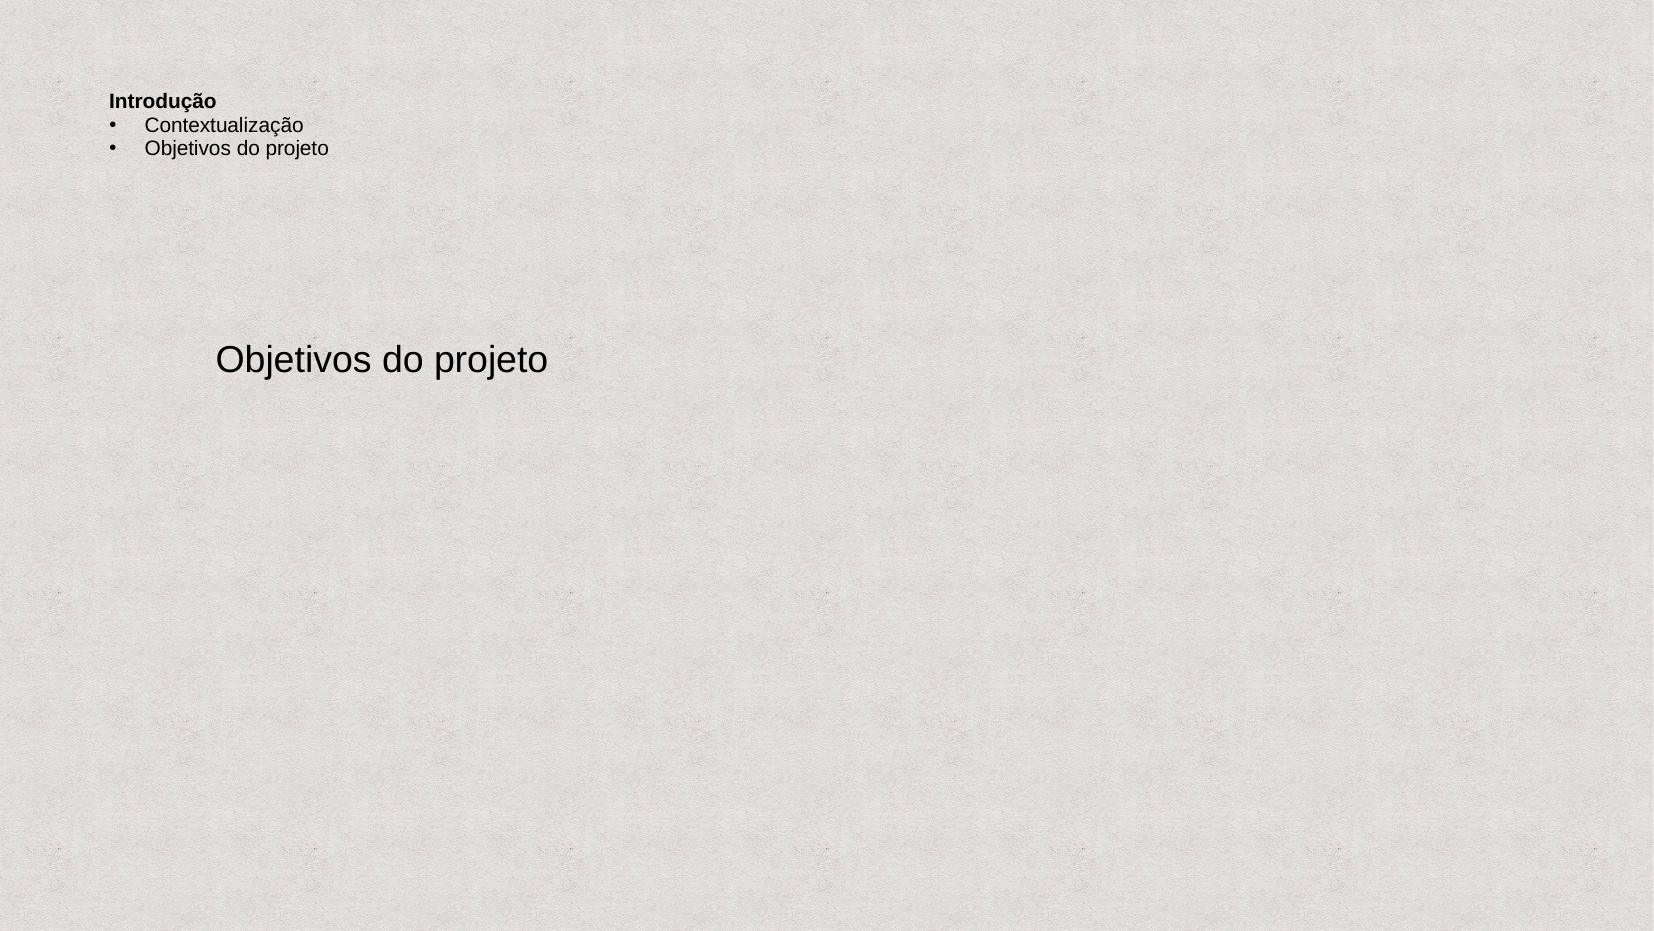

Introdução
Contextualização
Objetivos do projeto
Objetivos do projeto